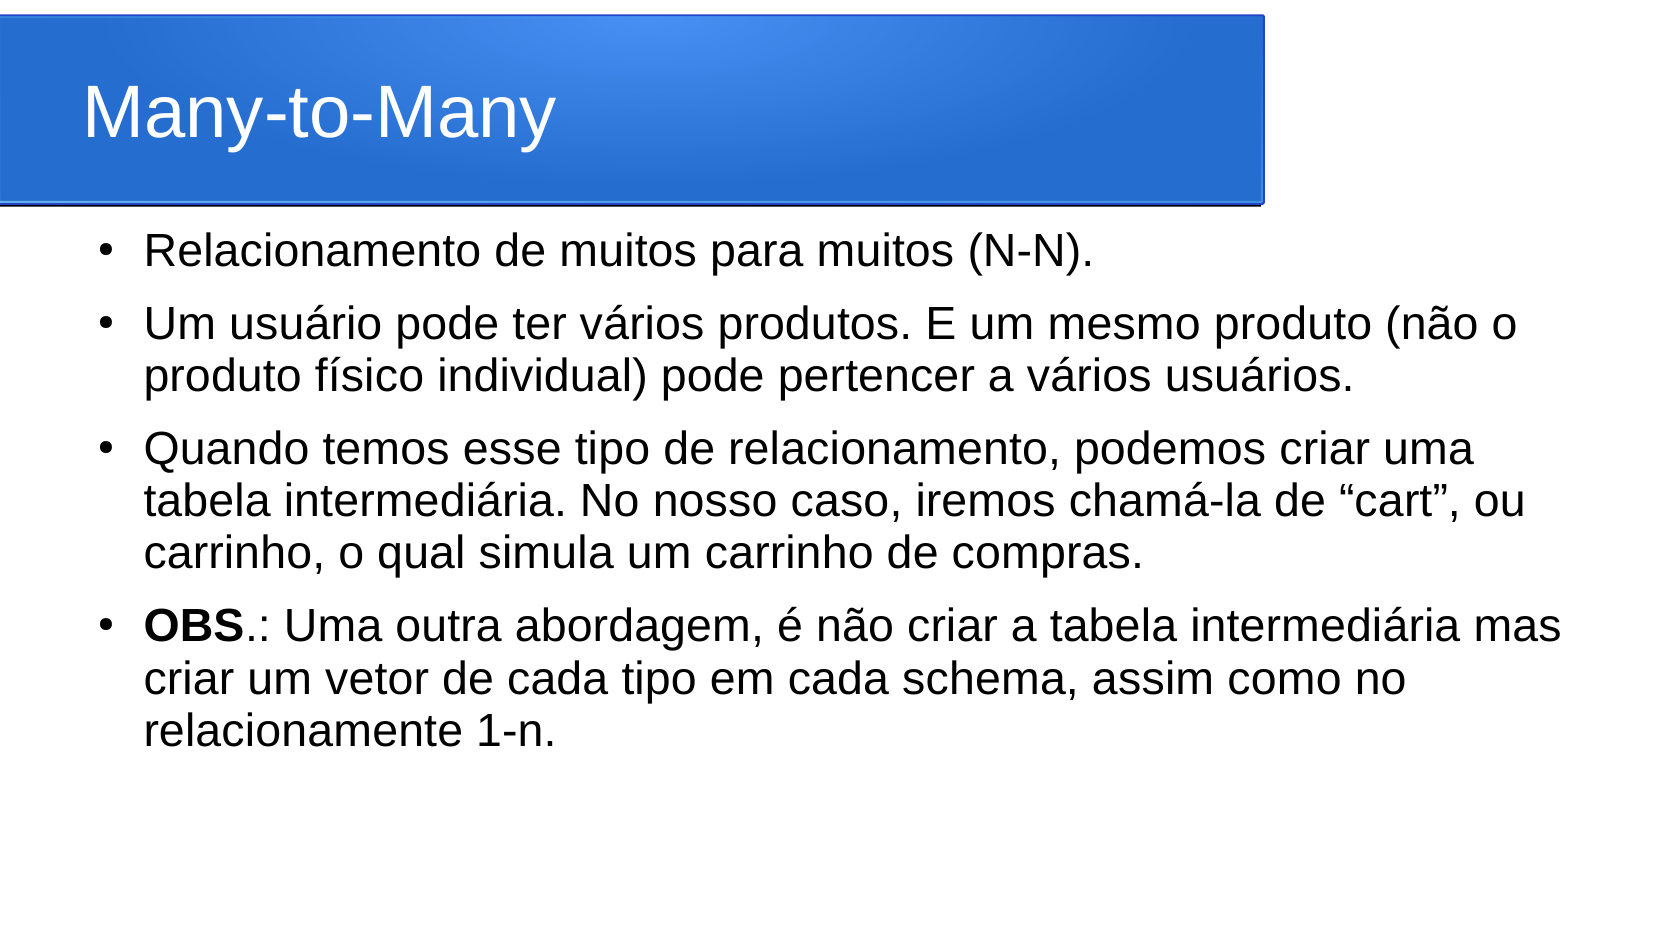

# Many-to-Many
Relacionamento de muitos para muitos (N-N).
Um usuário pode ter vários produtos. E um mesmo produto (não o produto físico individual) pode pertencer a vários usuários.
Quando temos esse tipo de relacionamento, podemos criar uma tabela intermediária. No nosso caso, iremos chamá-la de “cart”, ou carrinho, o qual simula um carrinho de compras.
OBS.: Uma outra abordagem, é não criar a tabela intermediária mas criar um vetor de cada tipo em cada schema, assim como no relacionamente 1-n.